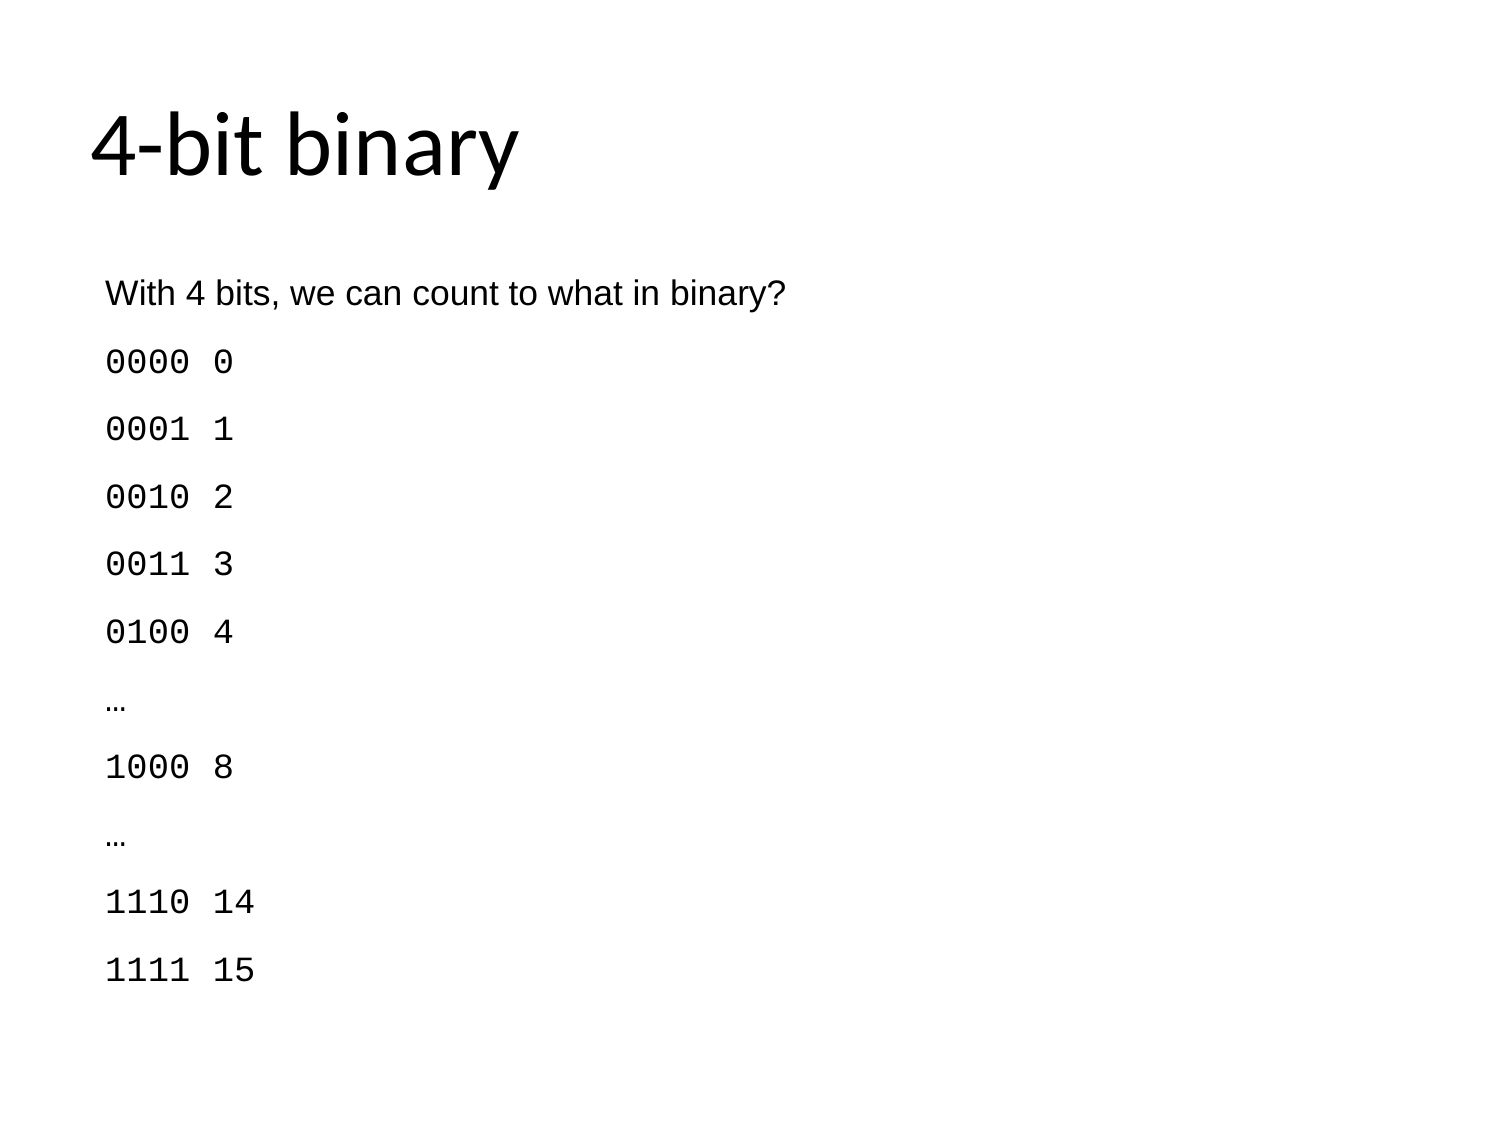

# 4-bit binary
With 4 bits, we can count to what in binary?
0000		0
0001		1
0010		2
0011		3
0100		4
…
1000		8
…
1110		14
1111 		15